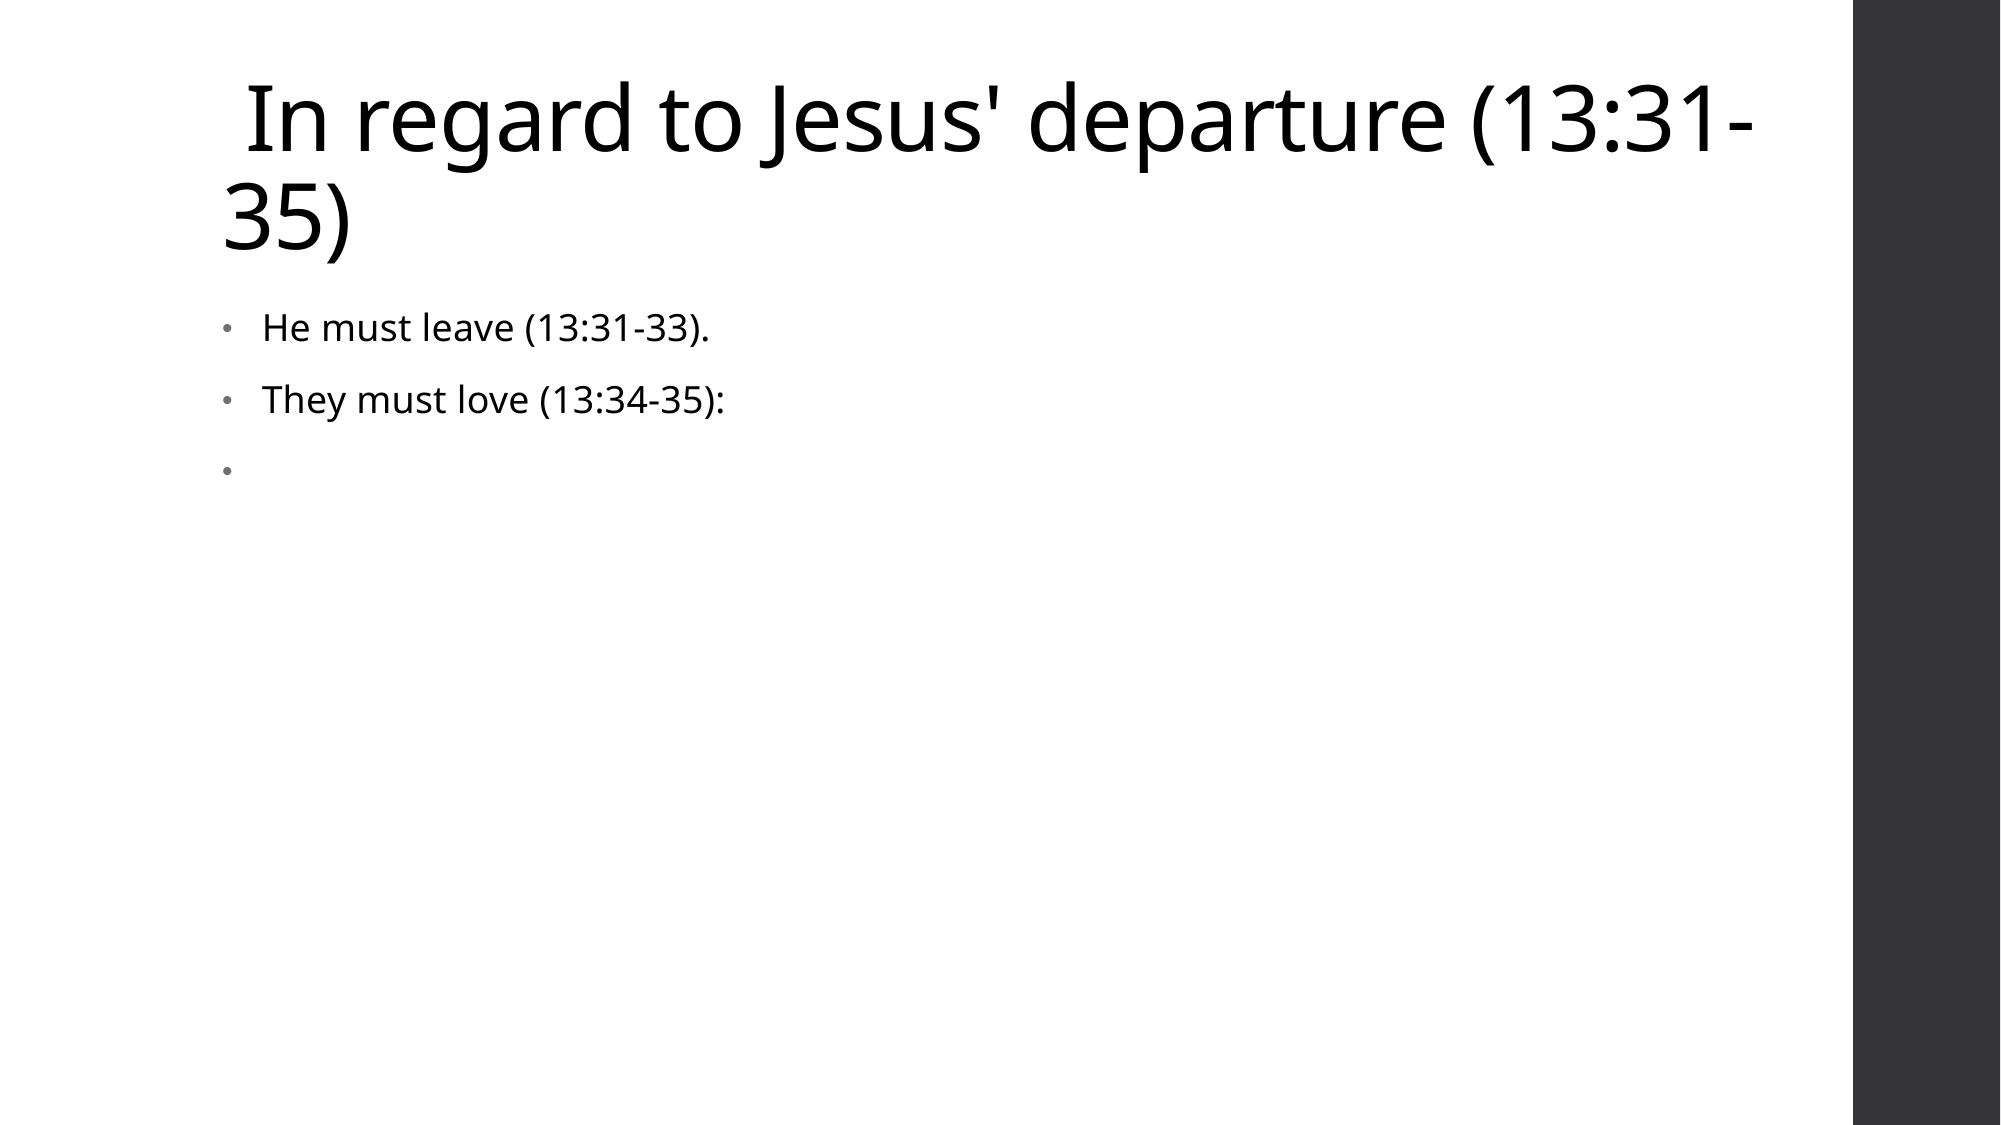

# In regard to Jesus' departure (13:31-35)
 He must leave (13:31-33).
 They must love (13:34-35):